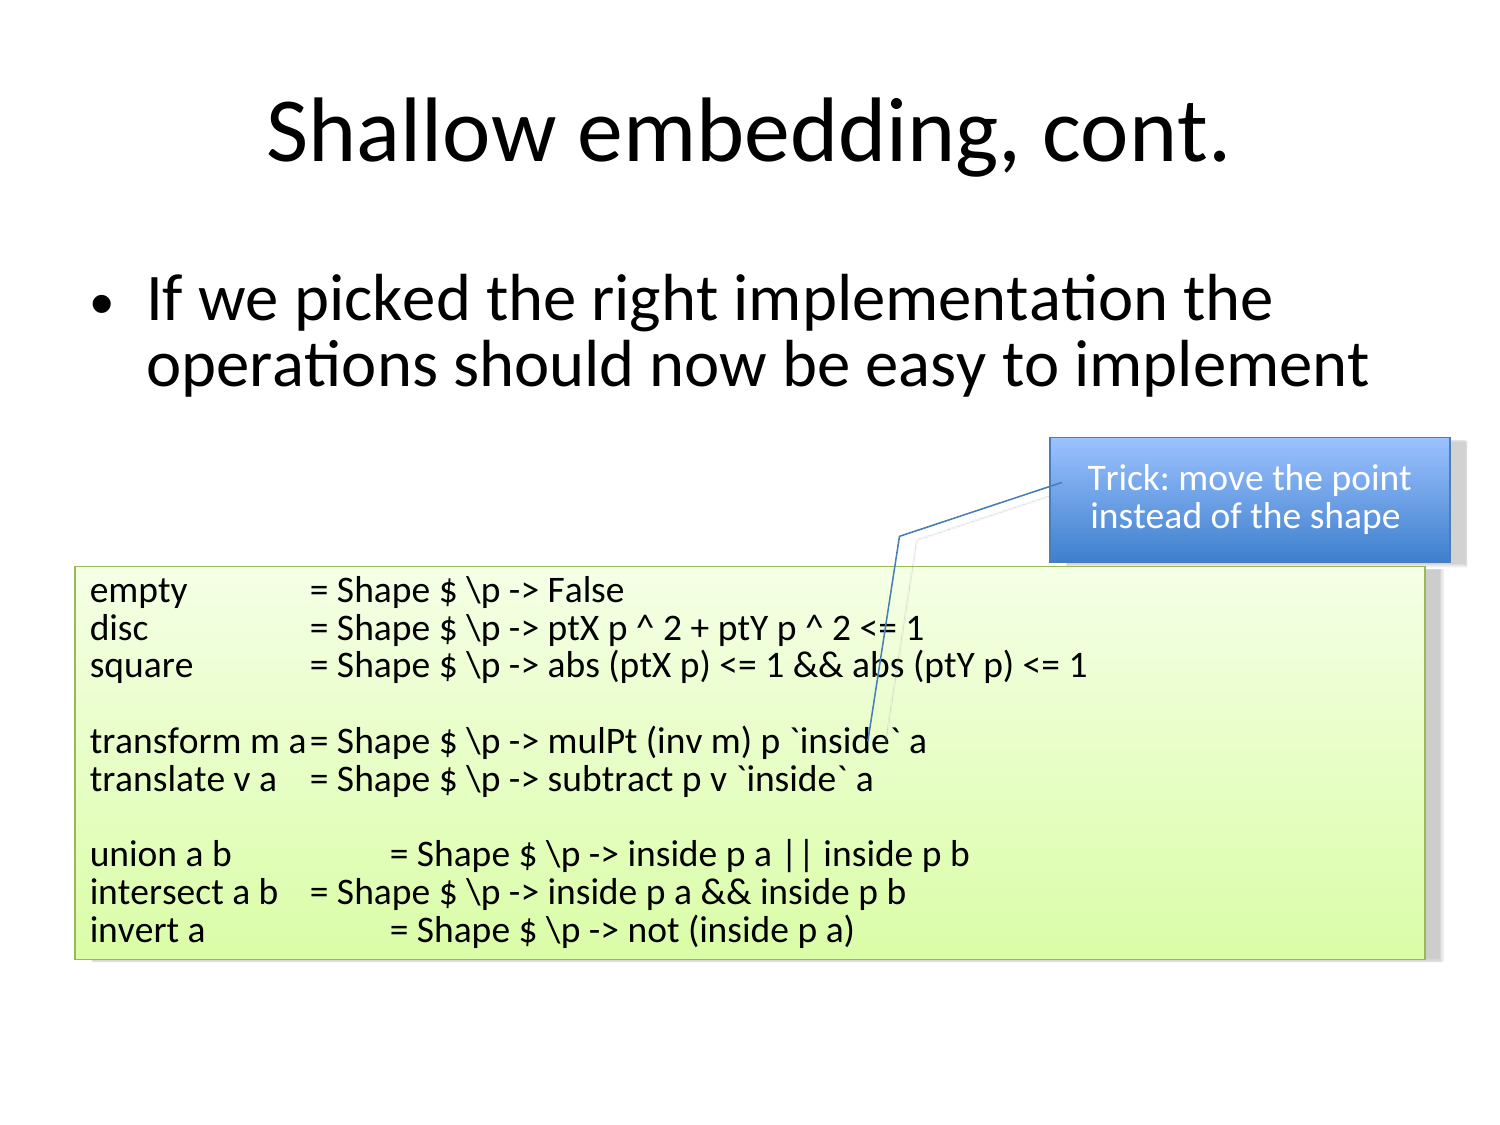

# Shallow embedding, cont.
If we picked the right implementation the operations should now be easy to implement
Trick: move the point instead of the shape
empty	= Shape $ \p -> False
disc	= Shape $ \p -> ptX p ^ 2 + ptY p ^ 2 <= 1
square	= Shape $ \p -> abs (ptX p) <= 1 && abs (ptY p) <= 1
transform m a	= Shape $ \p -> mulPt (inv m) p `inside` a
translate v a	= Shape $ \p -> subtract p v `inside` a
union a b			= Shape $ \p -> inside p a || inside p b
intersect a b	= Shape $ \p -> inside p a && inside p b
invert a			= Shape $ \p -> not (inside p a)